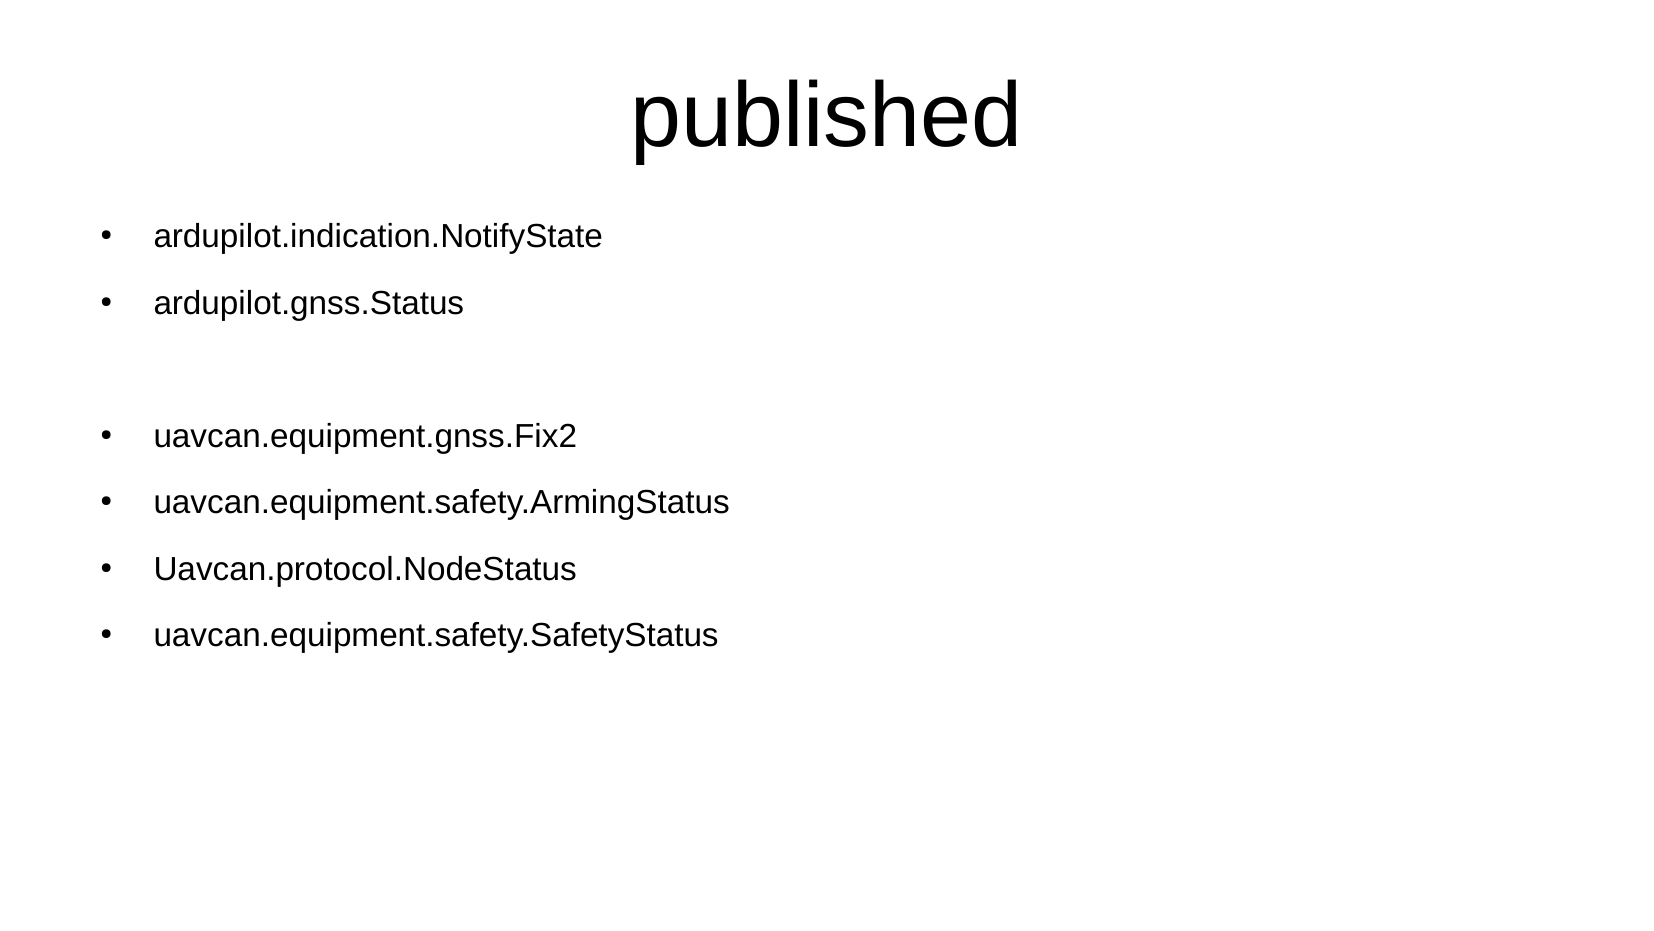

# published
ardupilot.indication.NotifyState
ardupilot.gnss.Status
uavcan.equipment.gnss.Fix2
uavcan.equipment.safety.ArmingStatus
Uavcan.protocol.NodeStatus
uavcan.equipment.safety.SafetyStatus